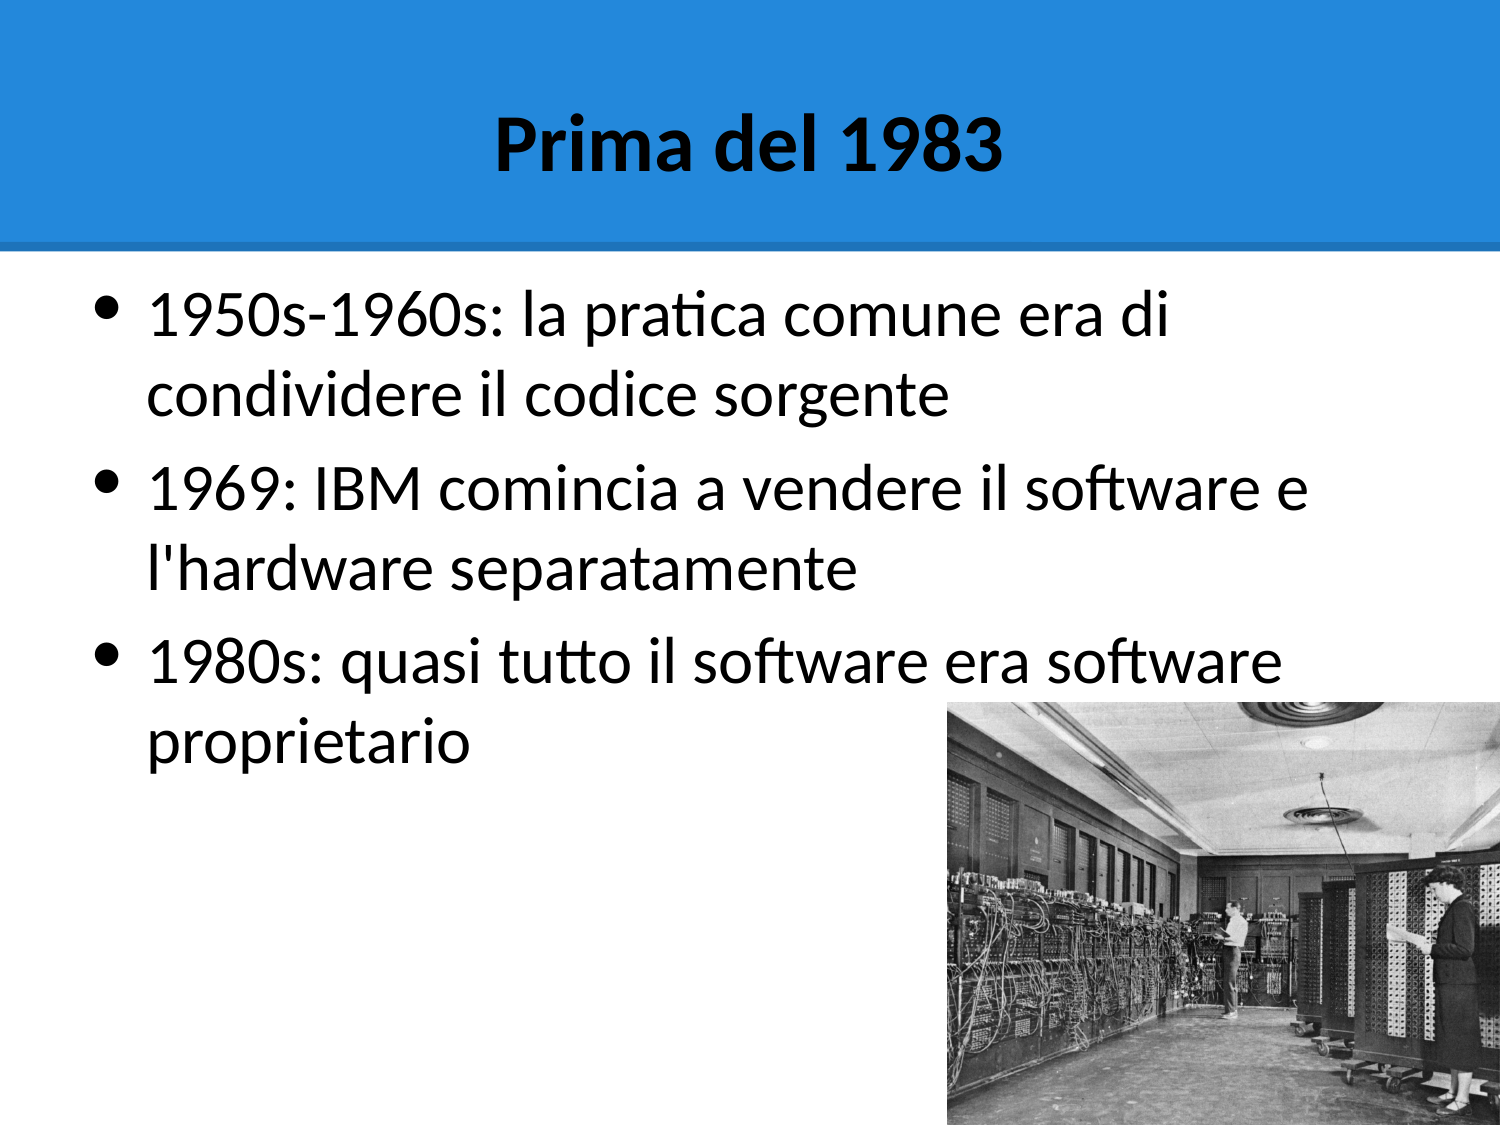

# Prima del 1983
1950s-1960s: la pratica comune era di condividere il codice sorgente
1969: IBM comincia a vendere il software e l'hardware separatamente
1980s: quasi tutto il software era software proprietario